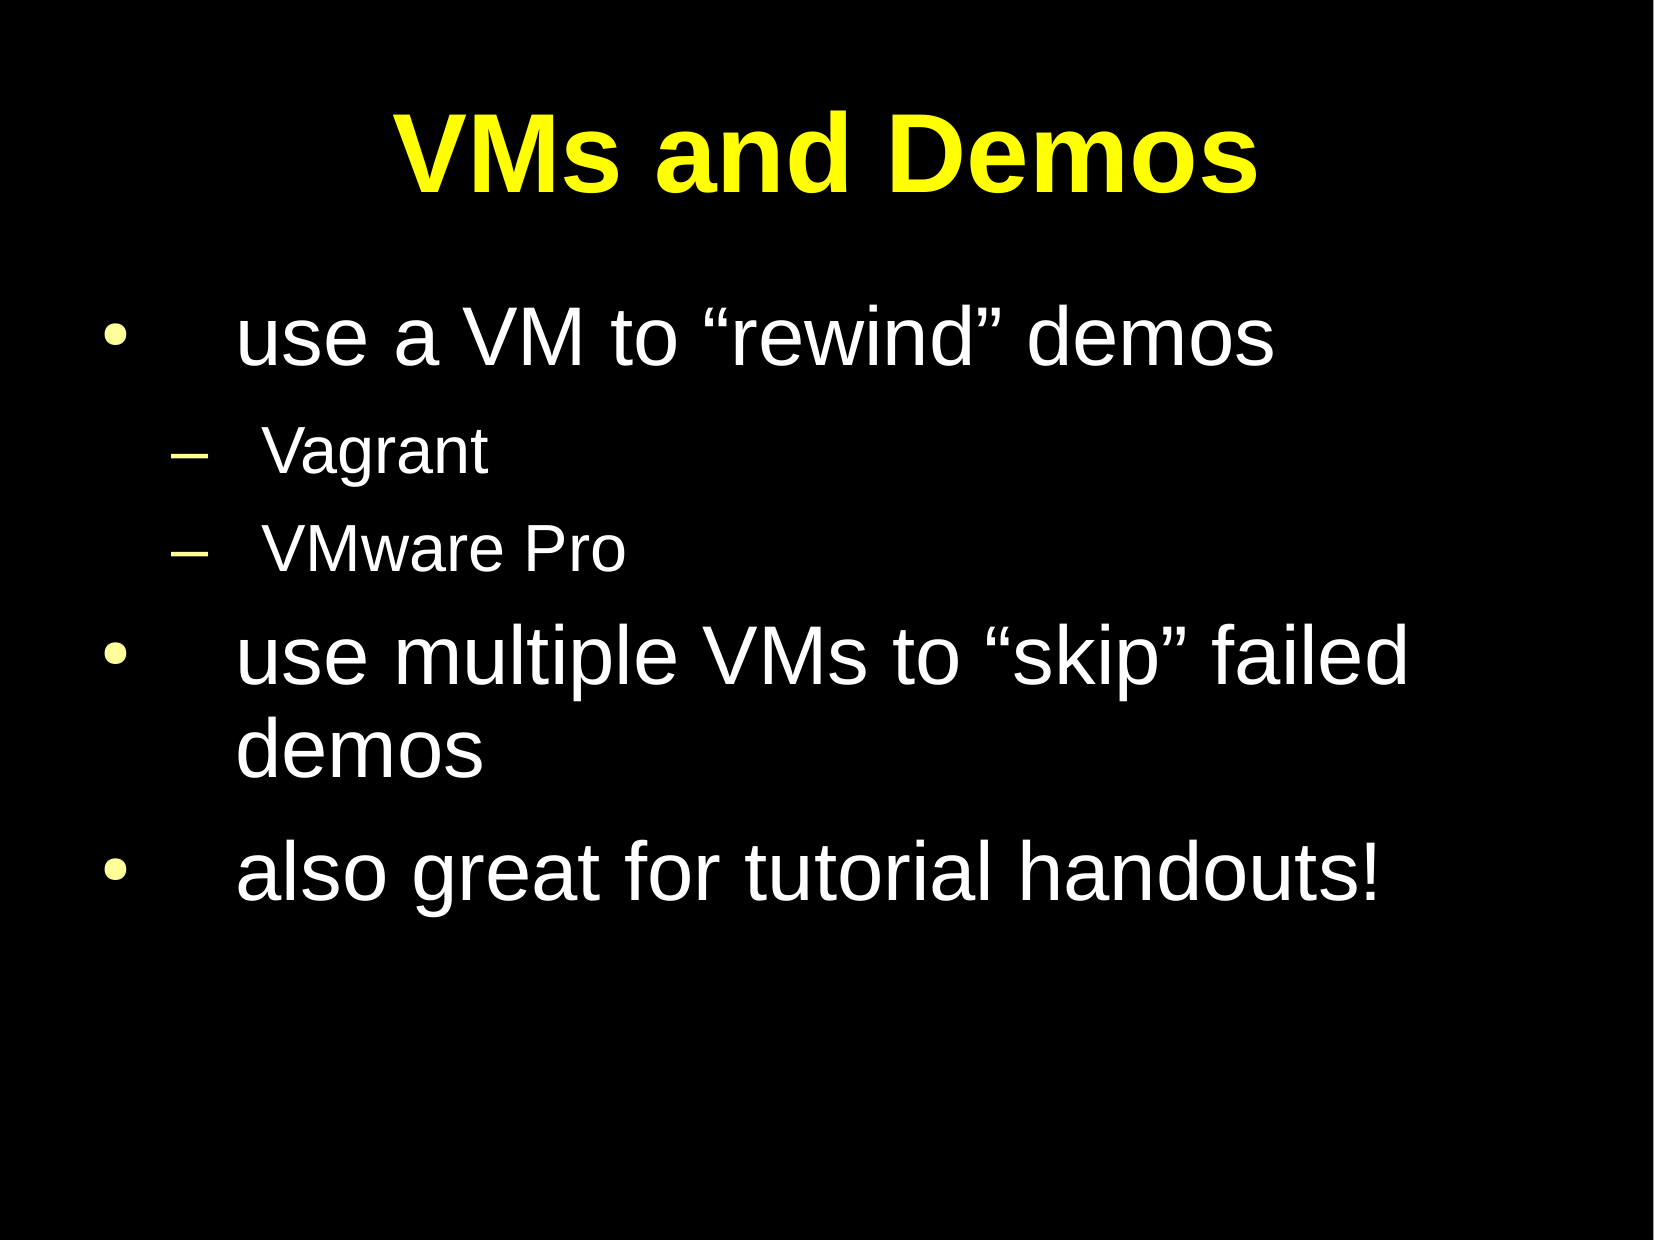

# VMs and Demos
use a VM to “rewind” demos
Vagrant
VMware Pro
use multiple VMs to “skip” failed demos
also great for tutorial handouts!